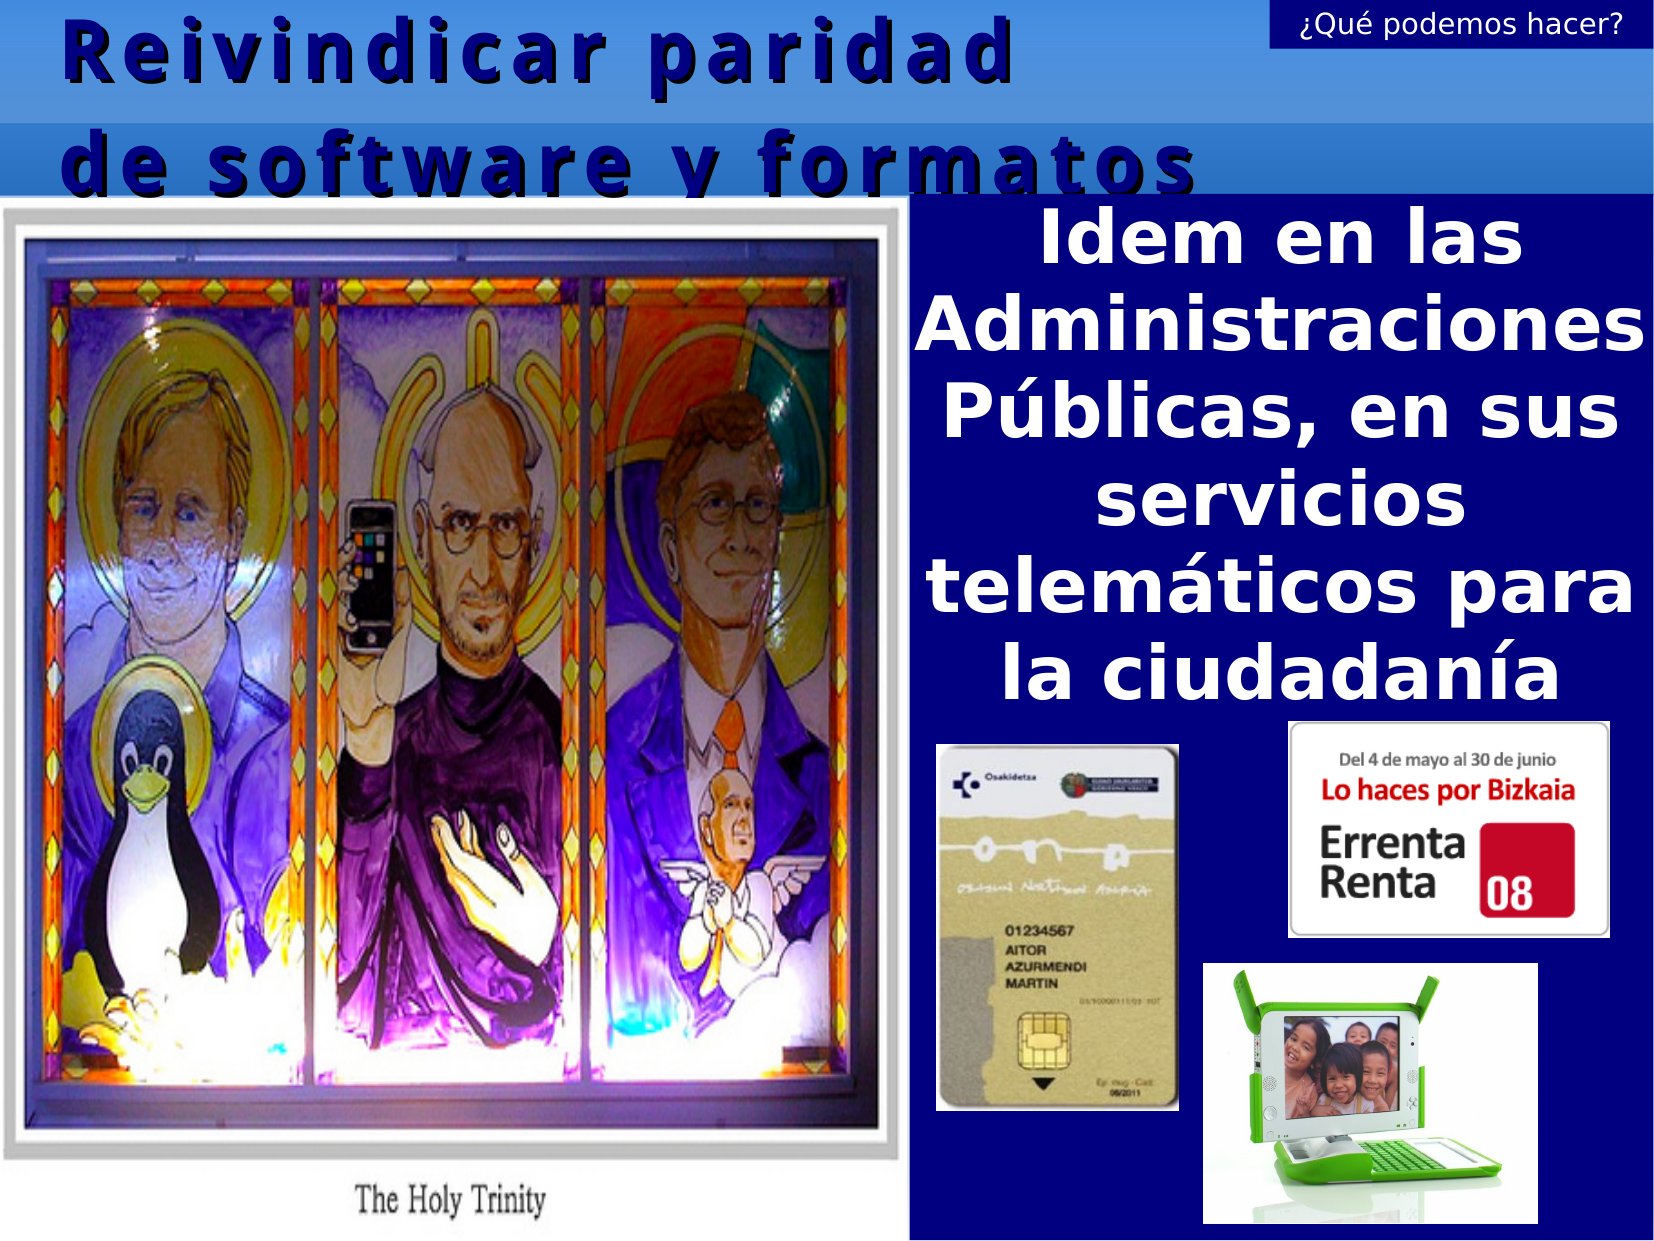

# Reivindicar paridad de software y formatos
¿Qué podemos hacer?
Idem en las Administraciones Públicas, en sus servicios telemáticos para la ciudadanía